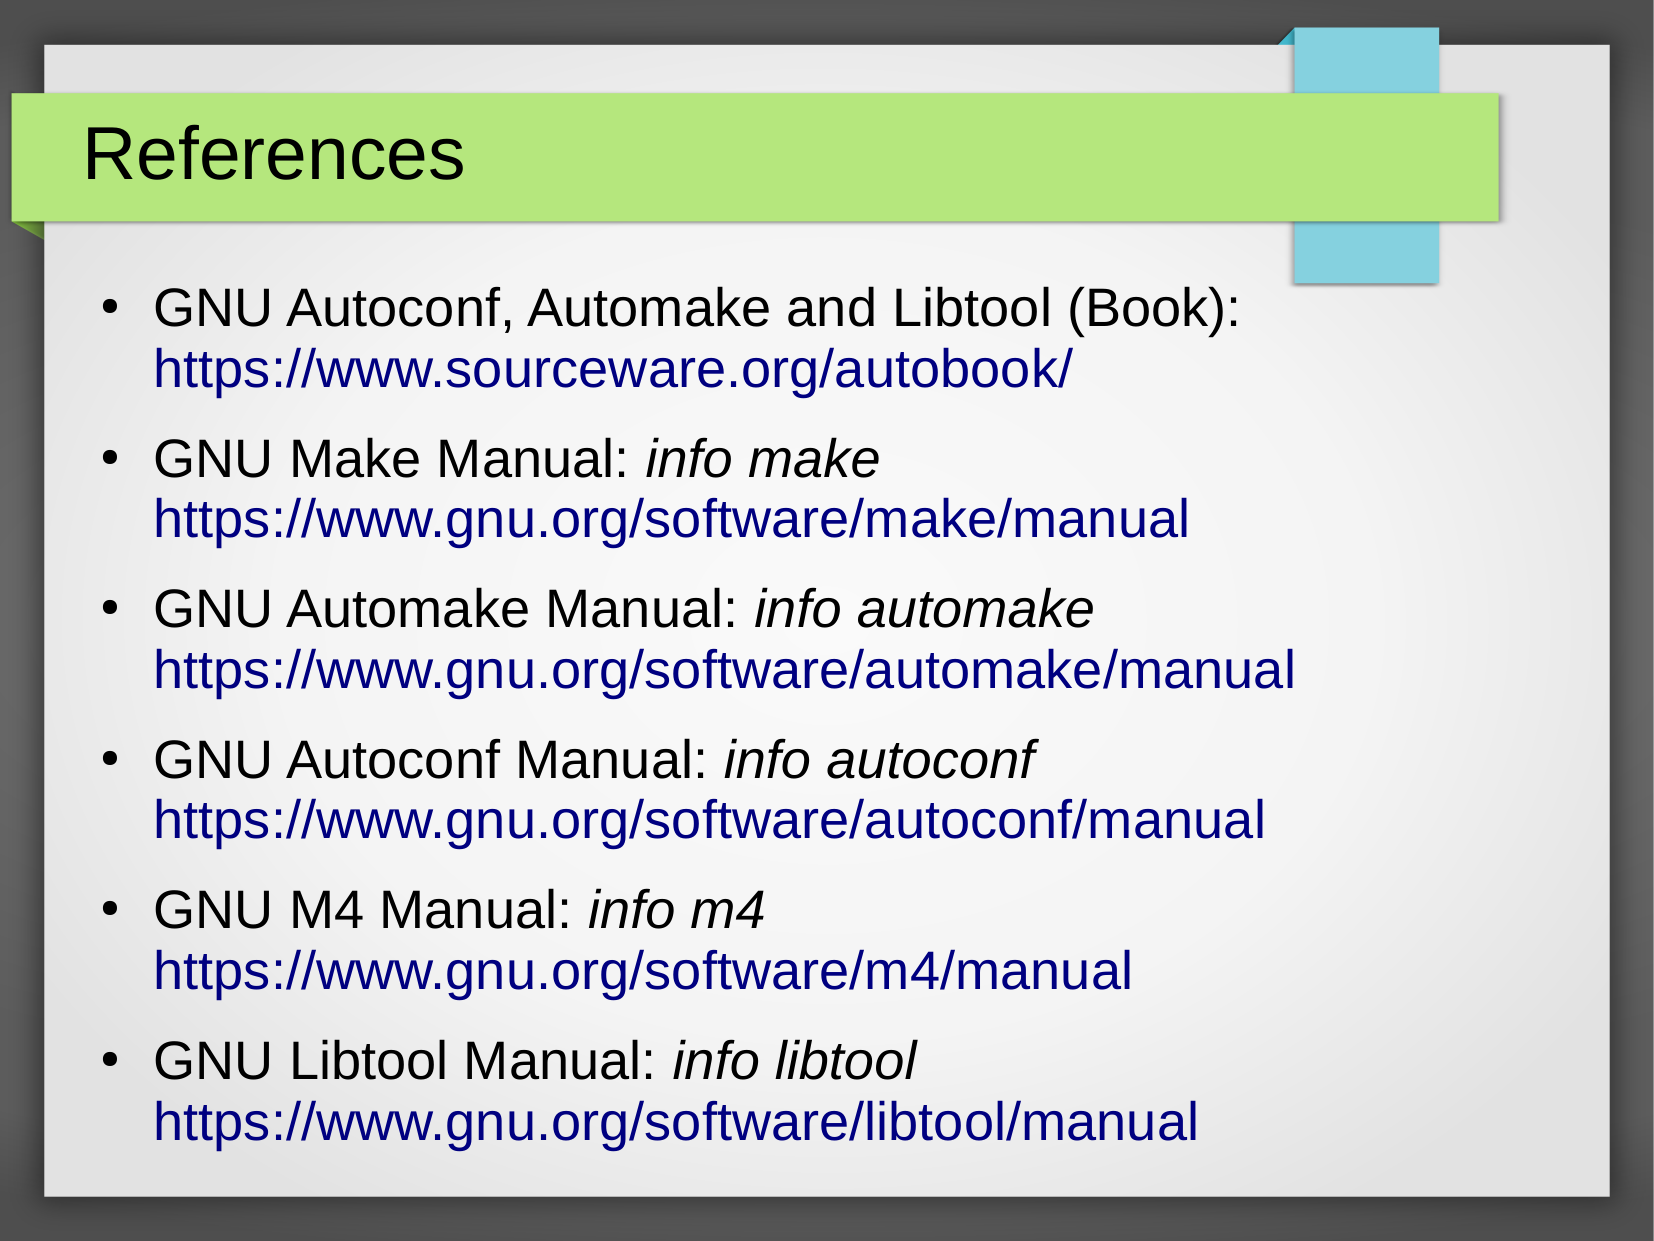

# References
GNU Autoconf, Automake and Libtool (Book): https://www.sourceware.org/autobook/
GNU Make Manual: info make https://www.gnu.org/software/make/manual
GNU Automake Manual: info automake https://www.gnu.org/software/automake/manual
GNU Autoconf Manual: info autoconf https://www.gnu.org/software/autoconf/manual
GNU M4 Manual: info m4 https://www.gnu.org/software/m4/manual
GNU Libtool Manual: info libtool https://www.gnu.org/software/libtool/manual